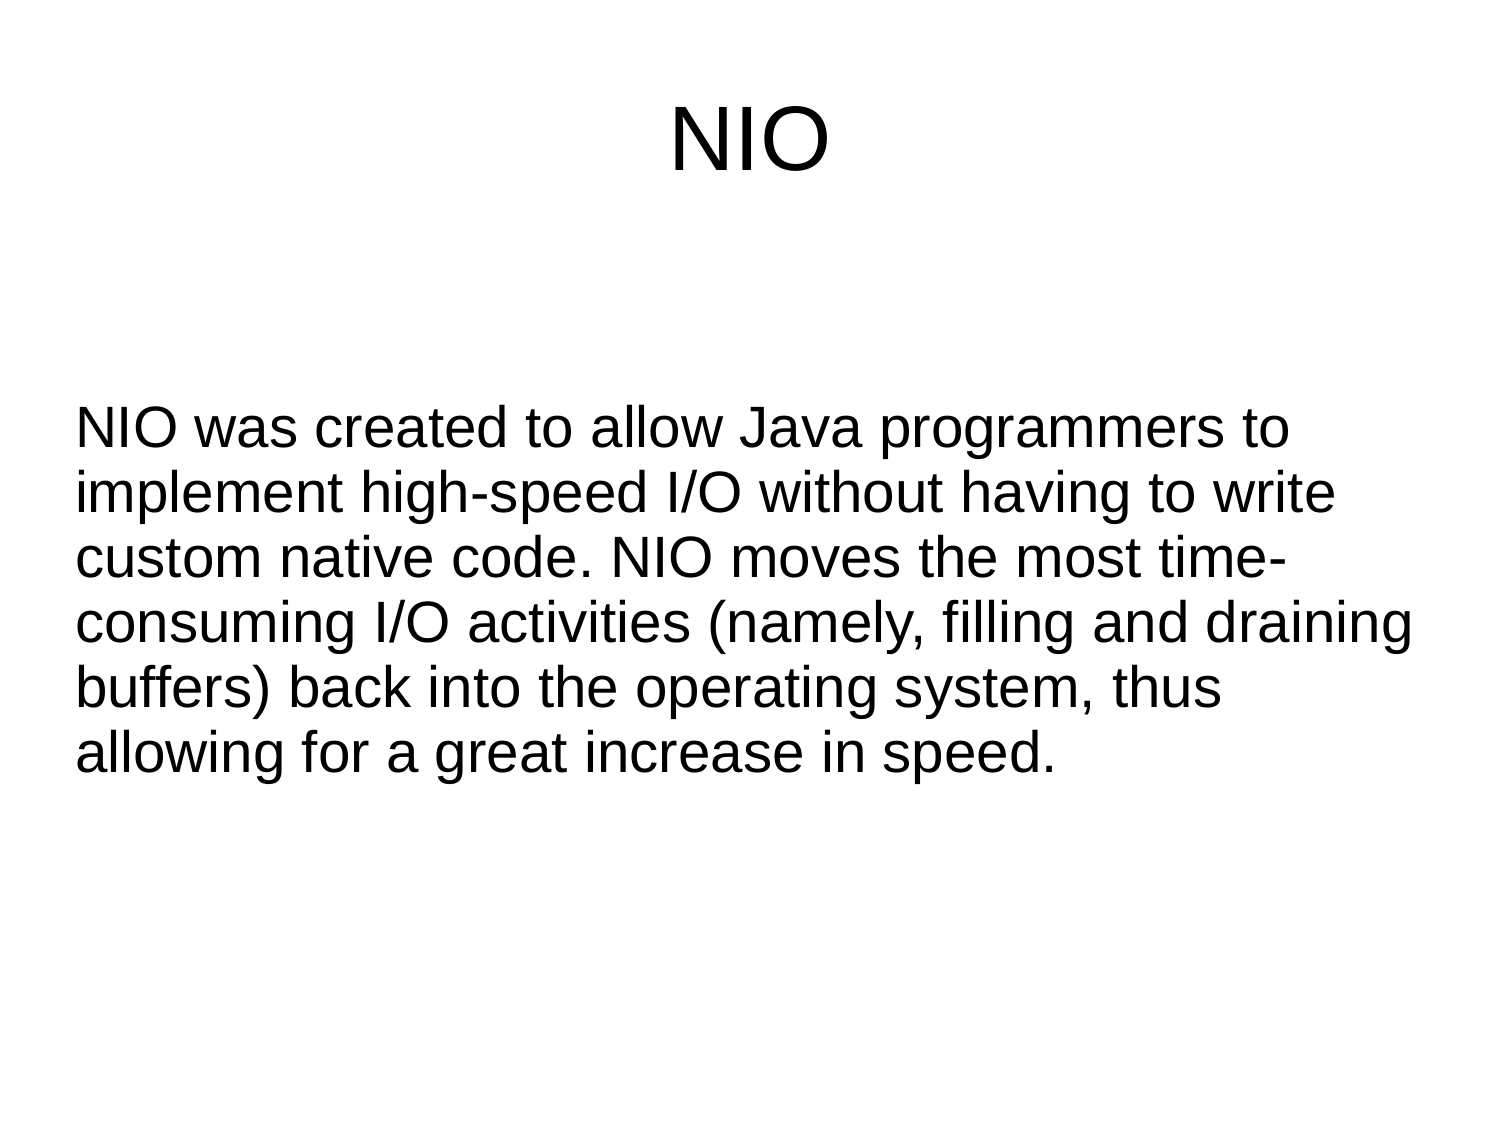

# NIO
NIO was created to allow Java programmers to implement high-speed I/O without having to write custom native code. NIO moves the most time-consuming I/O activities (namely, filling and draining buffers) back into the operating system, thus allowing for a great increase in speed.